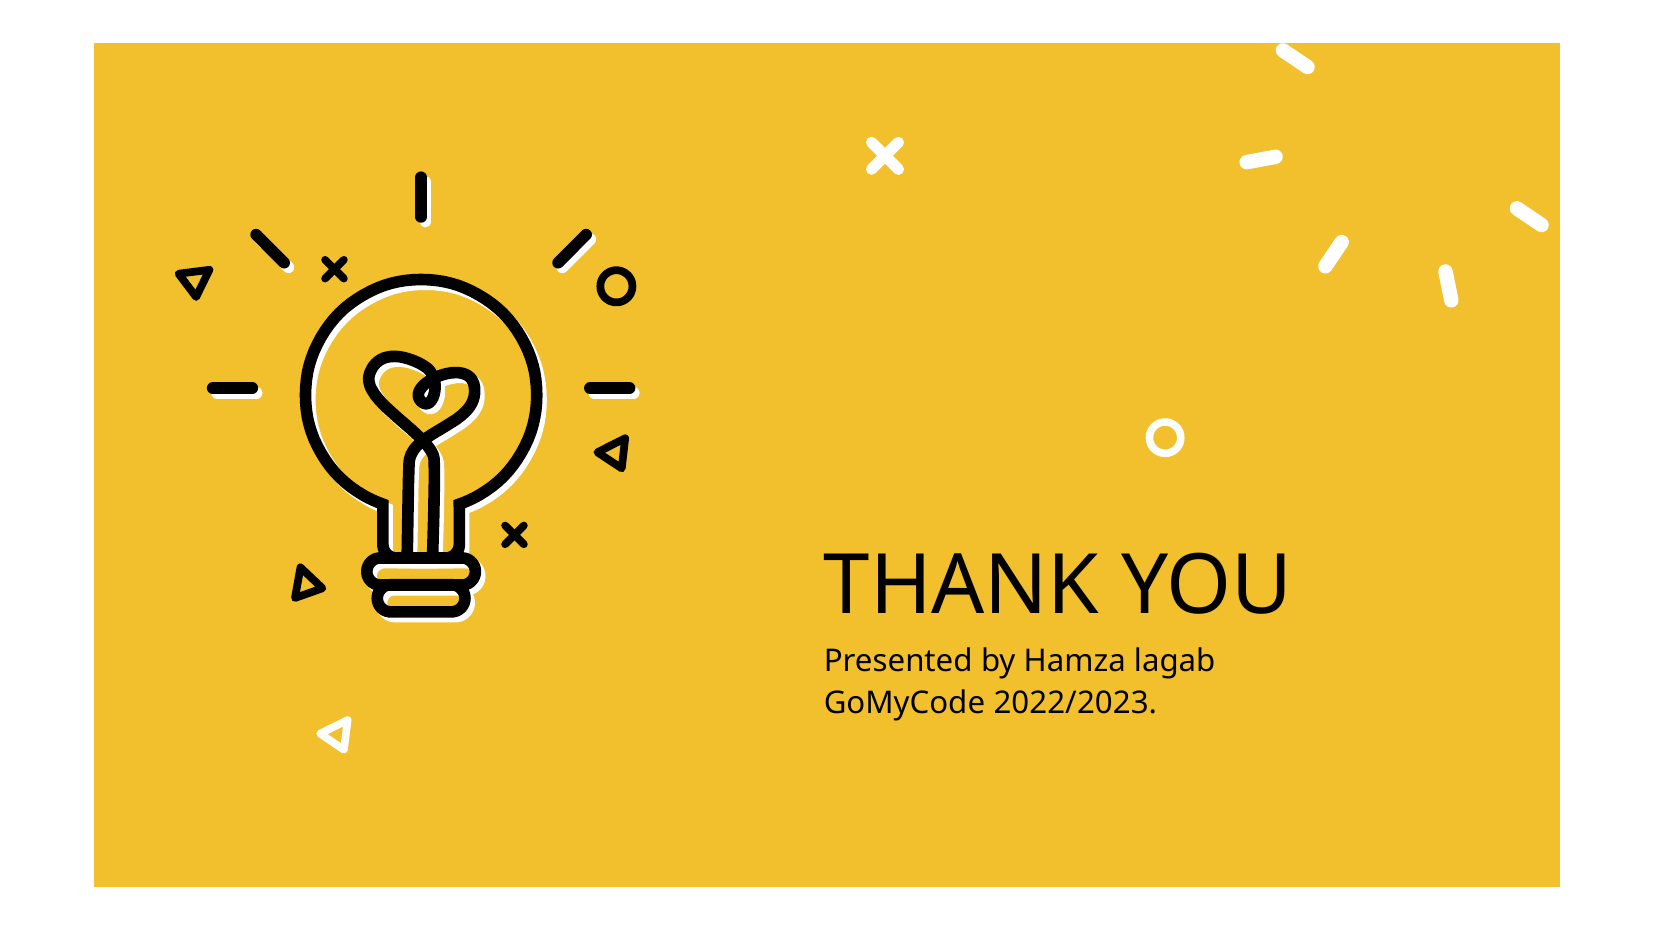

# THANK YOU
Presented by Hamza lagab
GoMyCode 2022/2023.